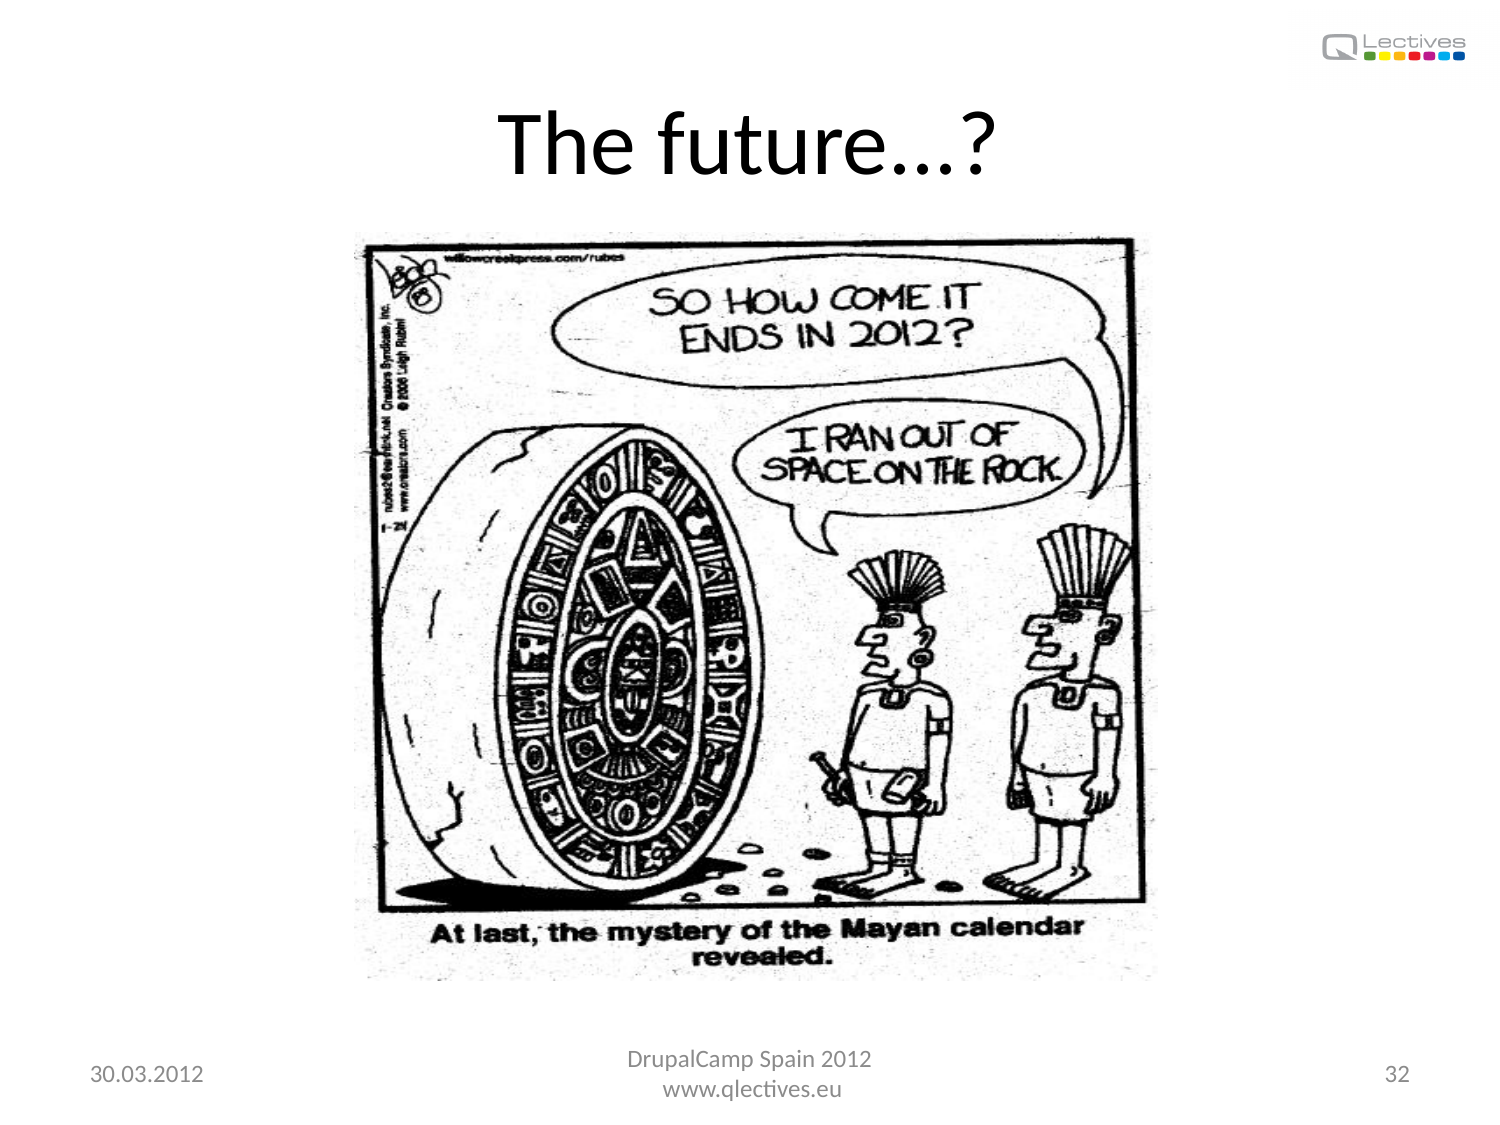

The future...?
30.03.2012
DrupalCamp Spain 2012
 www.qlectives.eu